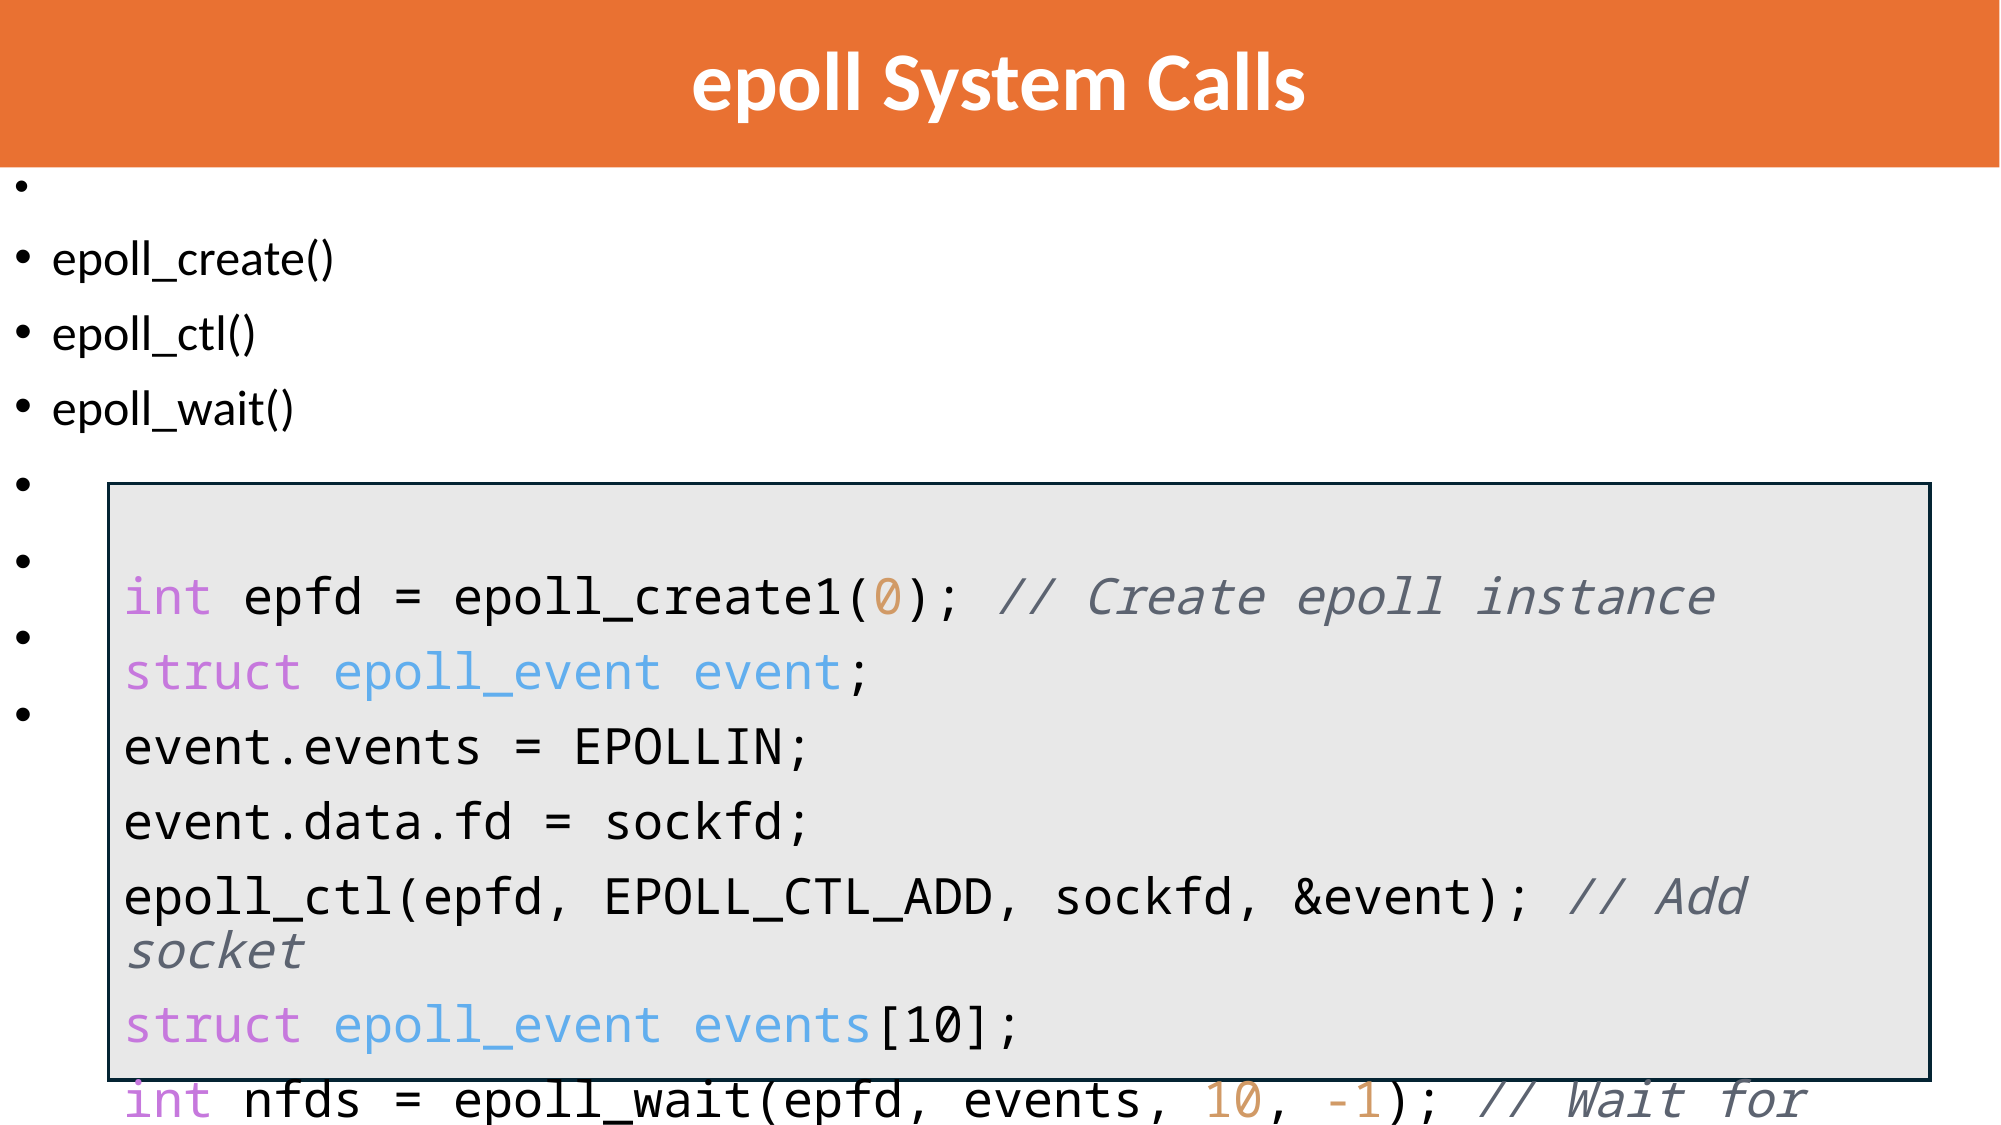

# epoll System Calls
epoll_create()
epoll_ctl()
epoll_wait()
int epfd = epoll_create1(0); // Create epoll instance
struct epoll_event event;
event.events = EPOLLIN;
event.data.fd = sockfd;
epoll_ctl(epfd, EPOLL_CTL_ADD, sockfd, &event); // Add socket
struct epoll_event events[10];
int nfds = epoll_wait(epfd, events, 10, -1); // Wait for events